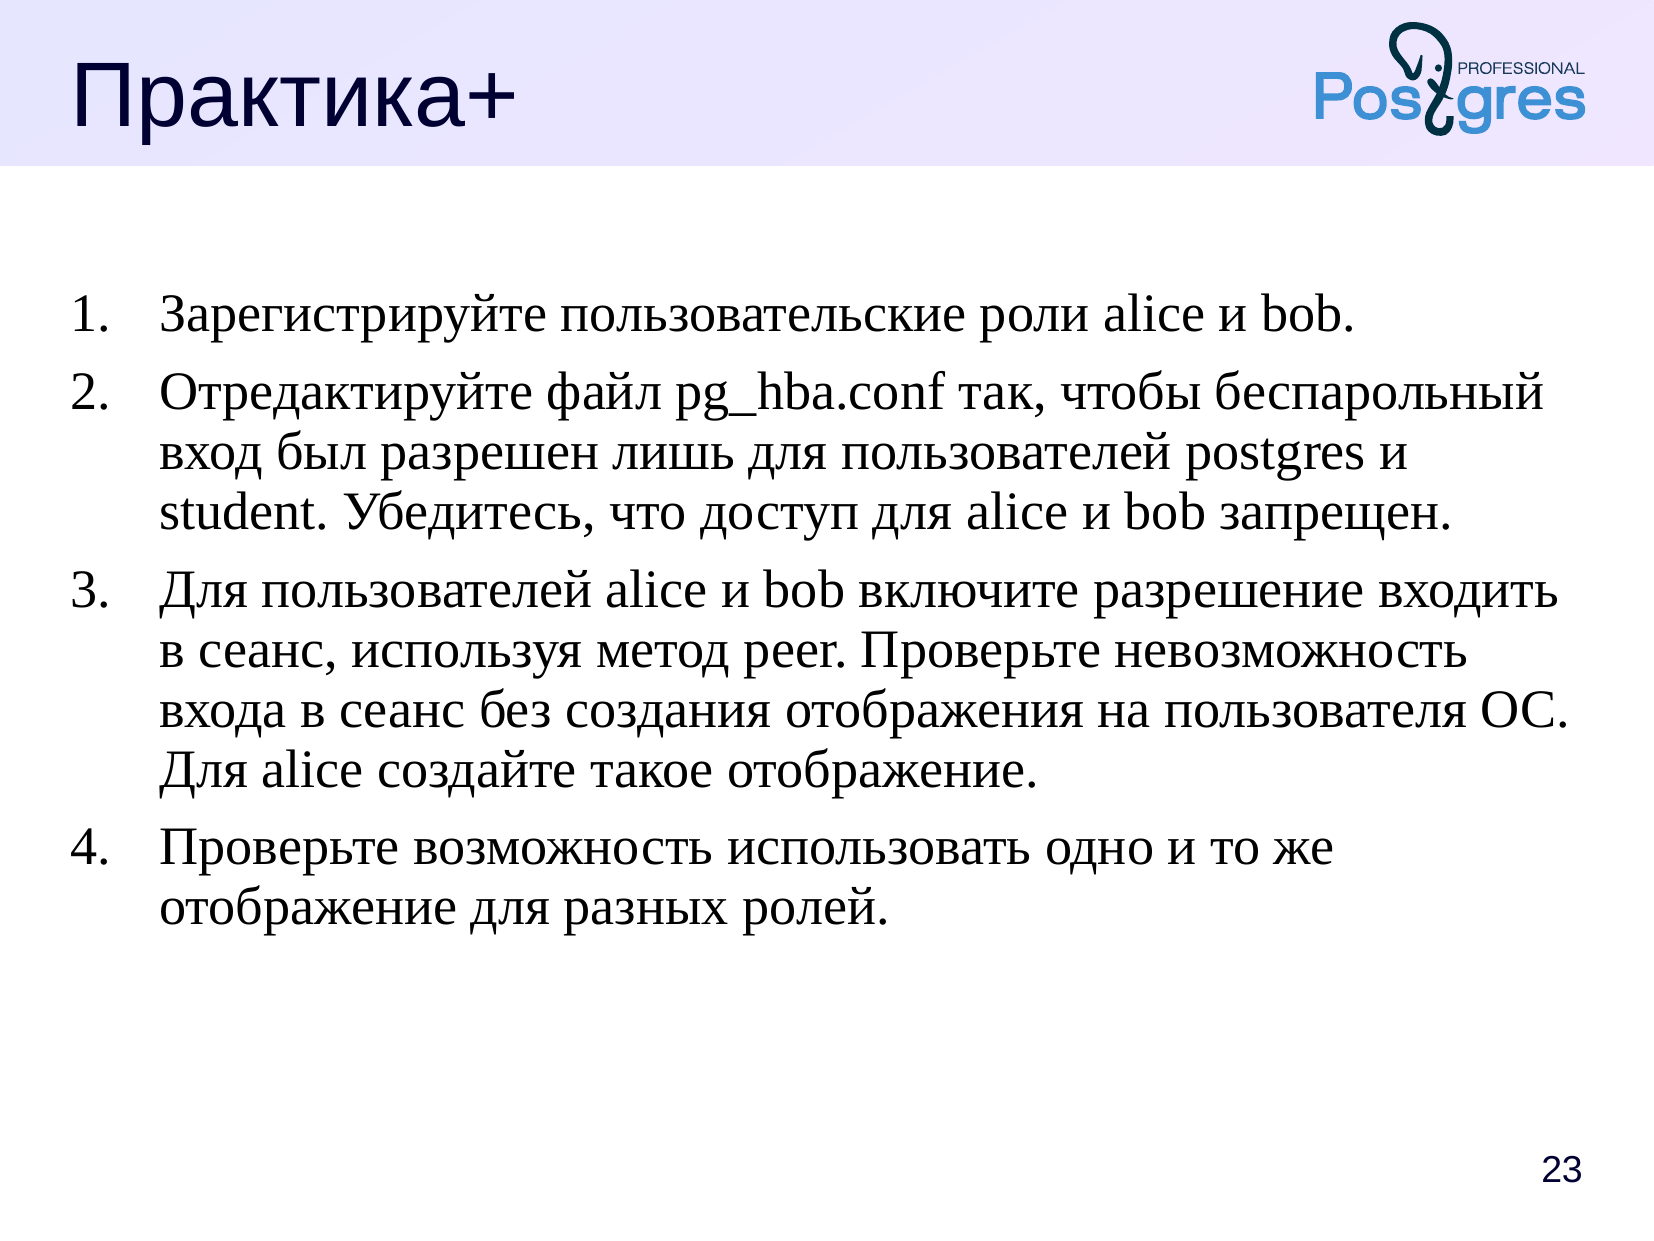

# Практика+
Зарегистрируйте пользовательские роли alice и bob.
Отредактируйте файл pg_hba.conf так, чтобы беспарольный вход был разрешен лишь для пользователей postgres и student. Убедитесь, что доступ для alice и bob запрещен.
Для пользователей alice и bob включите разрешение входить в сеанс, используя метод peer. Проверьте невозможность входа в сеанс без создания отображения на пользователя ОС. Для alice создайте такое отображение.
Проверьте возможность использовать одно и то же отображение для разных ролей.